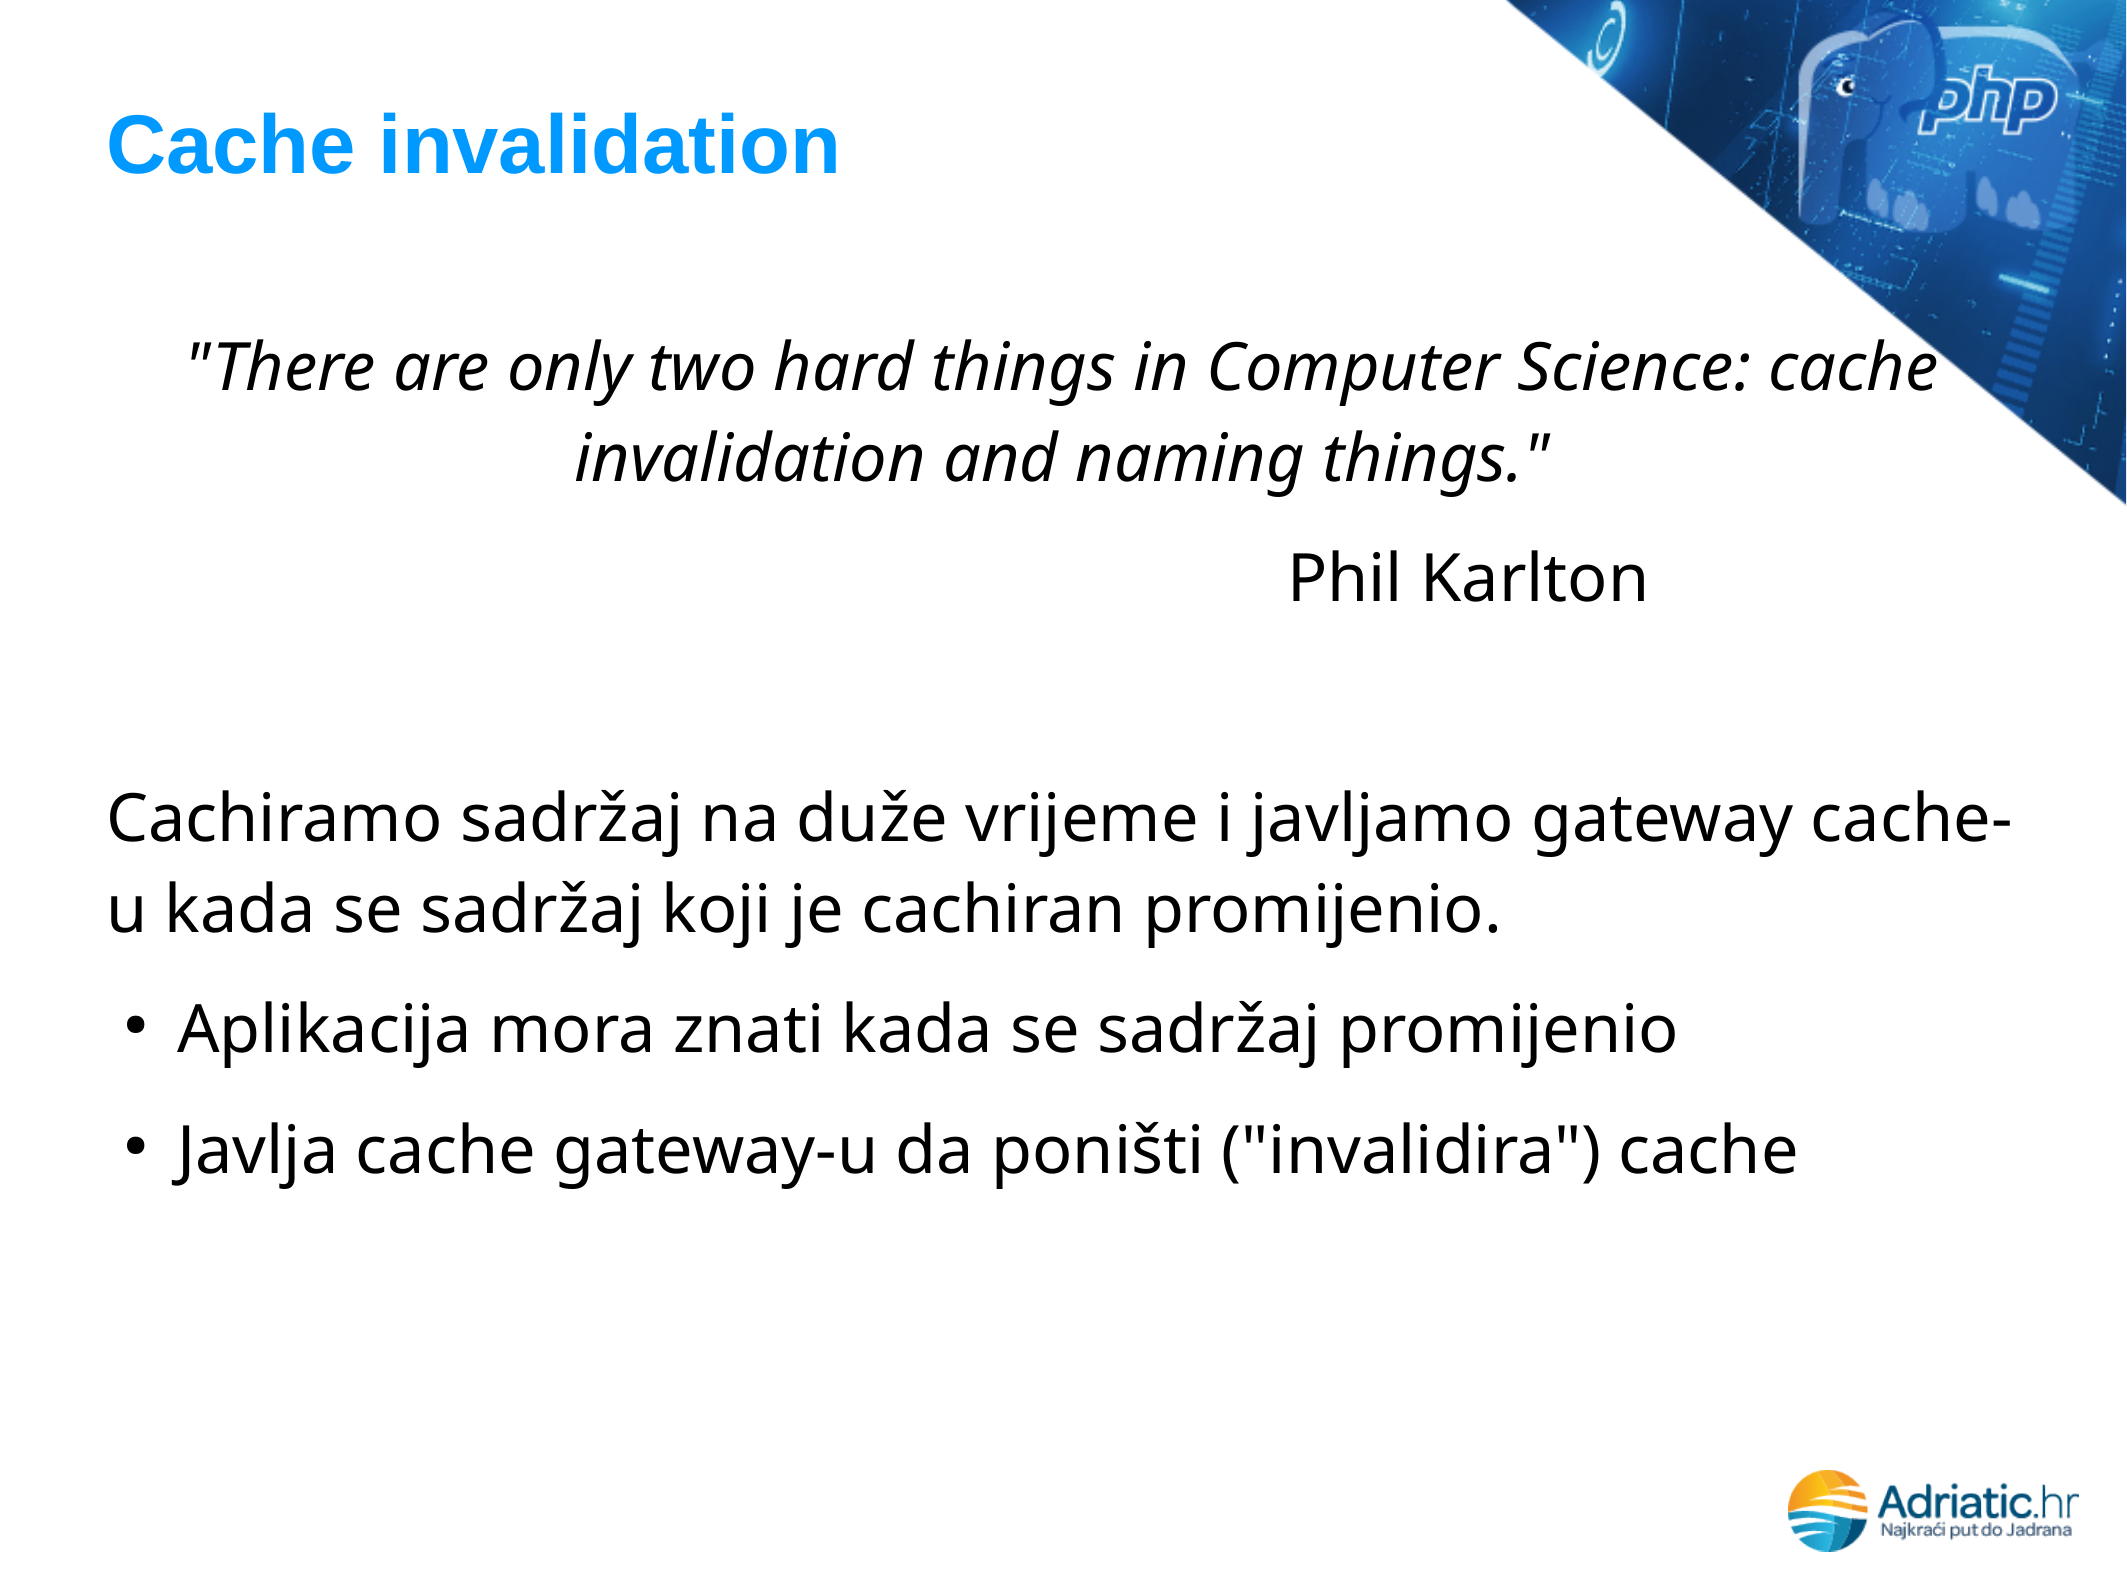

# Cache invalidation
"There are only two hard things in Computer Science: cache invalidation and naming things."
 Phil Karlton
Cachiramo sadržaj na duže vrijeme i javljamo gateway cache-u kada se sadržaj koji je cachiran promijenio.
Aplikacija mora znati kada se sadržaj promijenio
Javlja cache gateway-u da poništi ("invalidira") cache